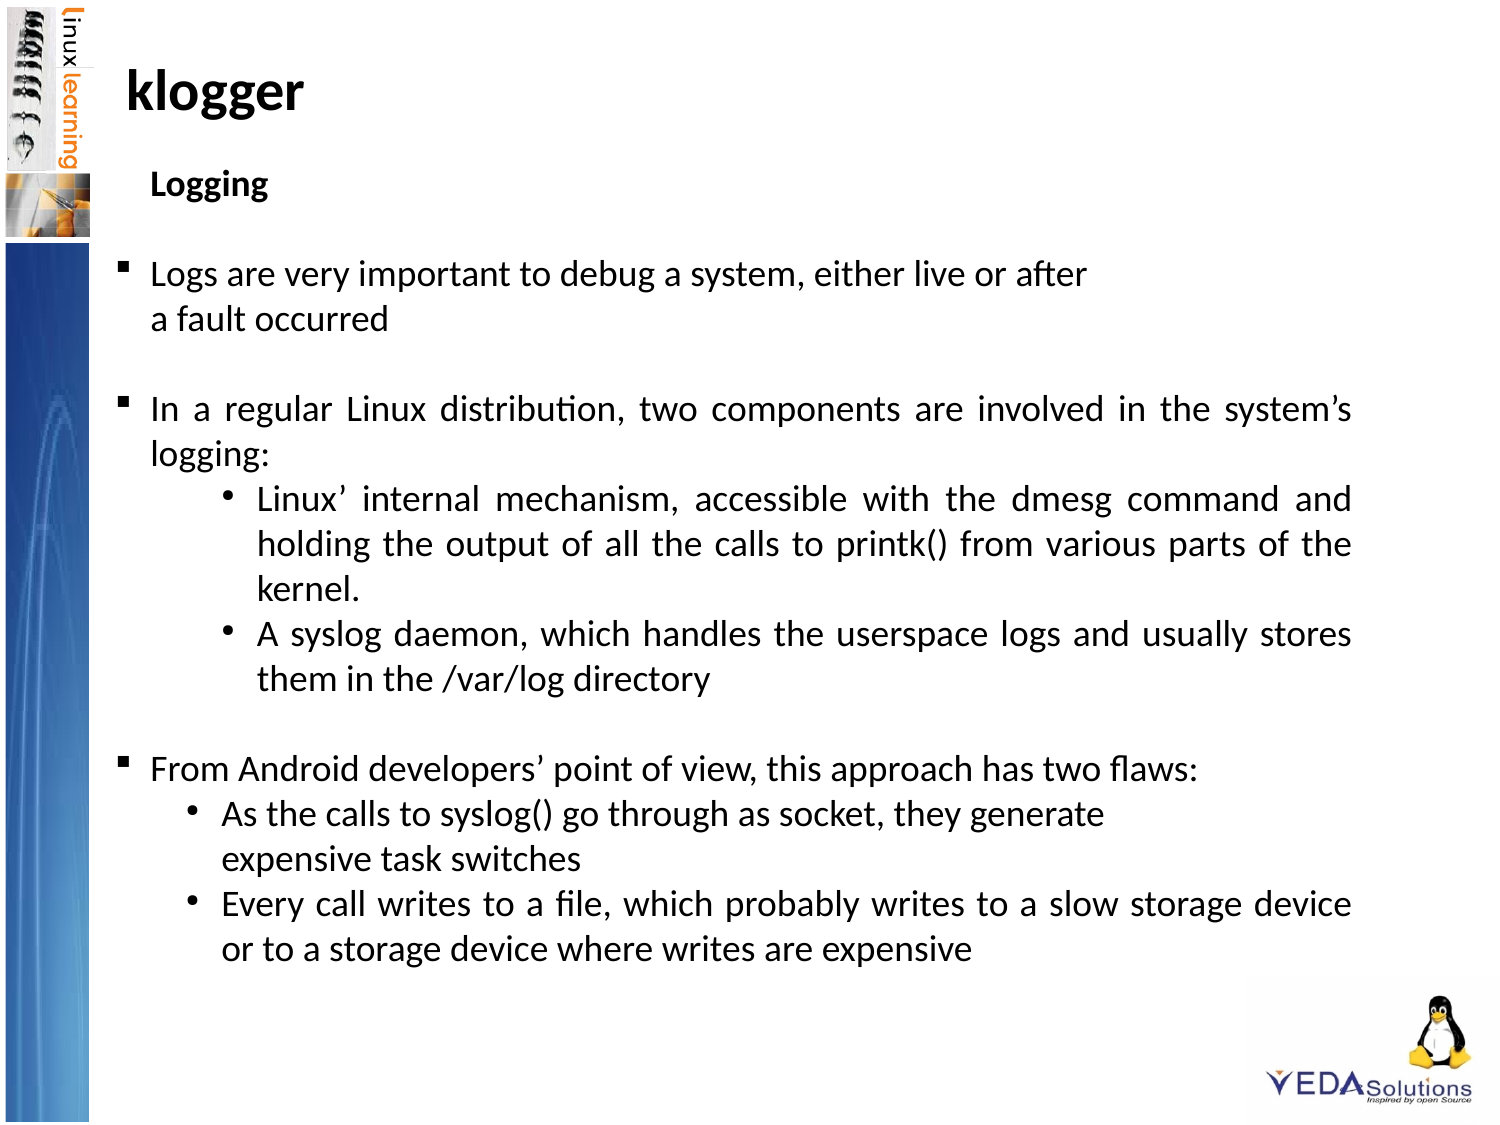

klogger
Logging
Logs are very important to debug a system, either live or after
a fault occurred
In a regular Linux distribution, two components are involved in the system’s logging:
Linux’ internal mechanism, accessible with the dmesg command and holding the output of all the calls to printk() from various parts of the kernel.
A syslog daemon, which handles the userspace logs and usually stores them in the /var/log directory
From Android developers’ point of view, this approach has two flaws:
As the calls to syslog() go through as socket, they generate
expensive task switches
Every call writes to a file, which probably writes to a slow storage device or to a storage device where writes are expensive